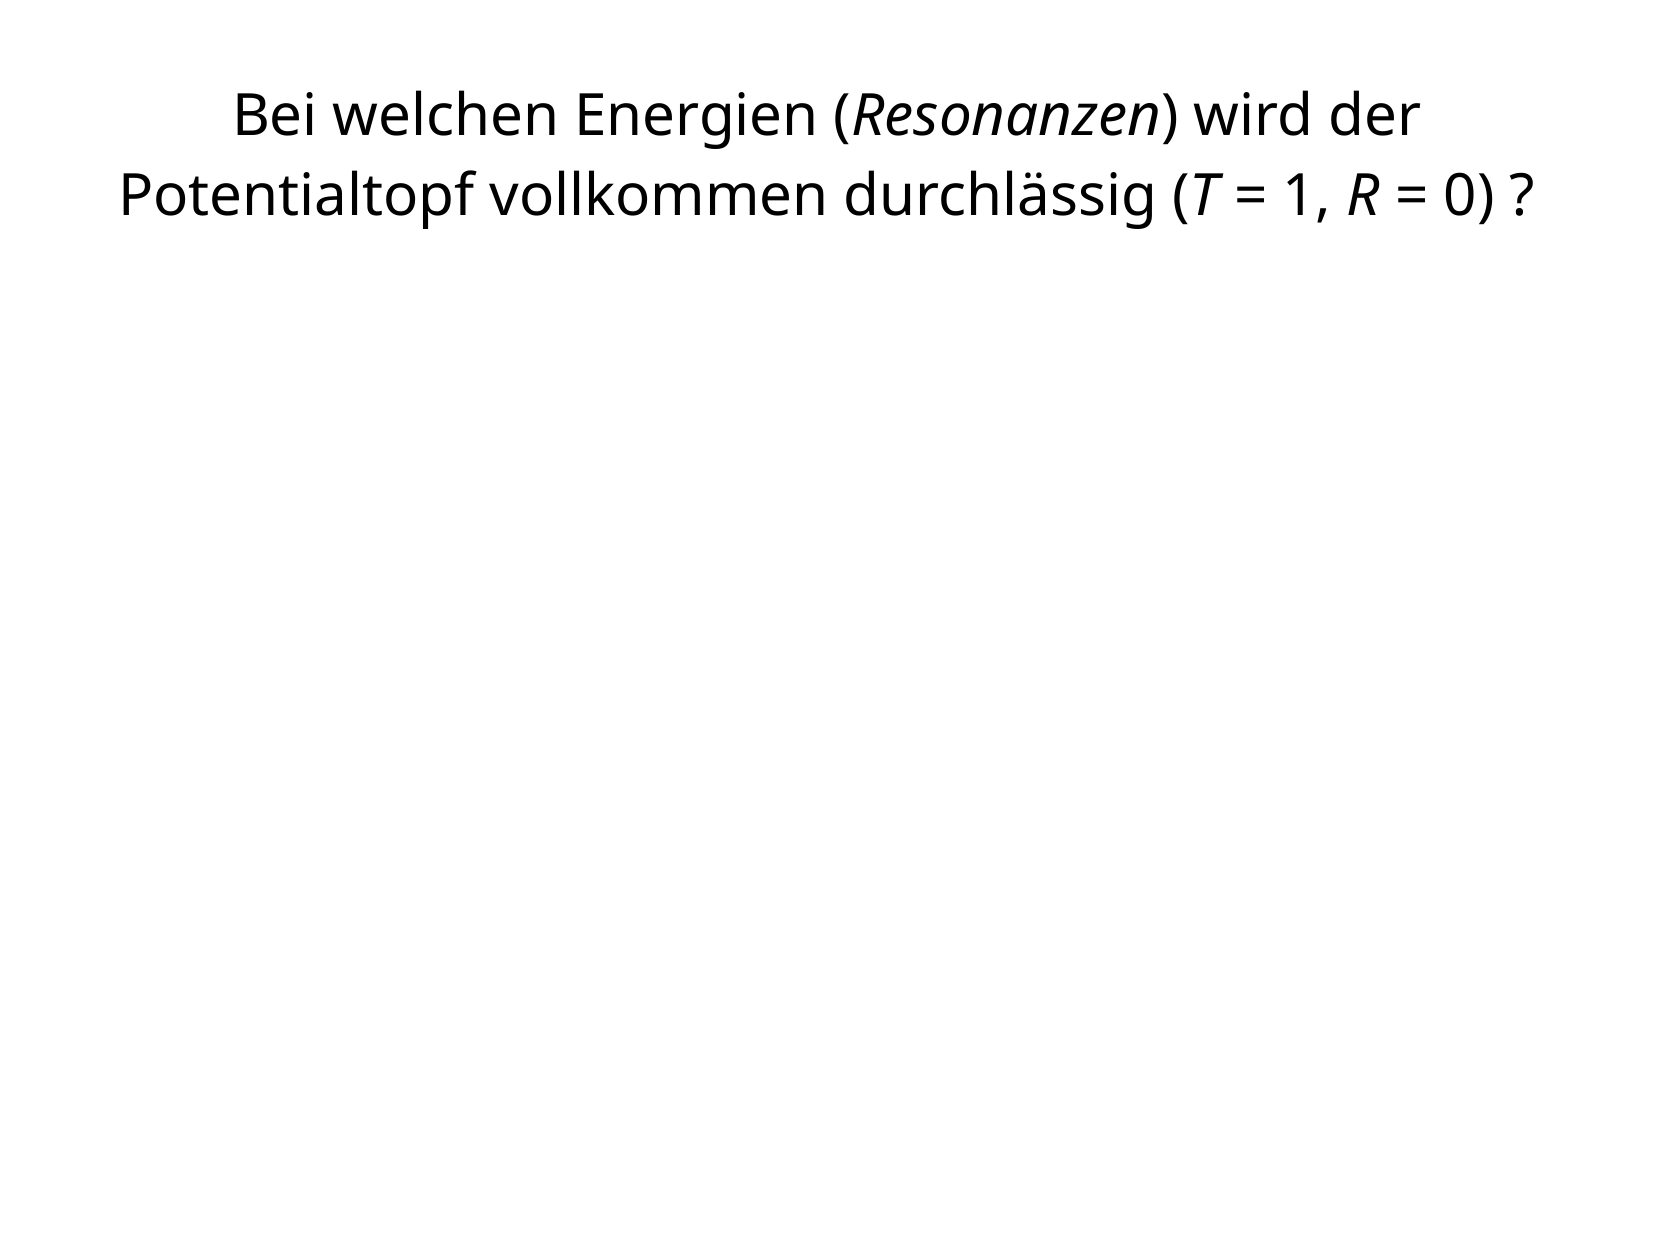

# Bei welchen Energien (Resonanzen) wird der Potentialtopf vollkommen durchlässig (T = 1, R = 0) ?